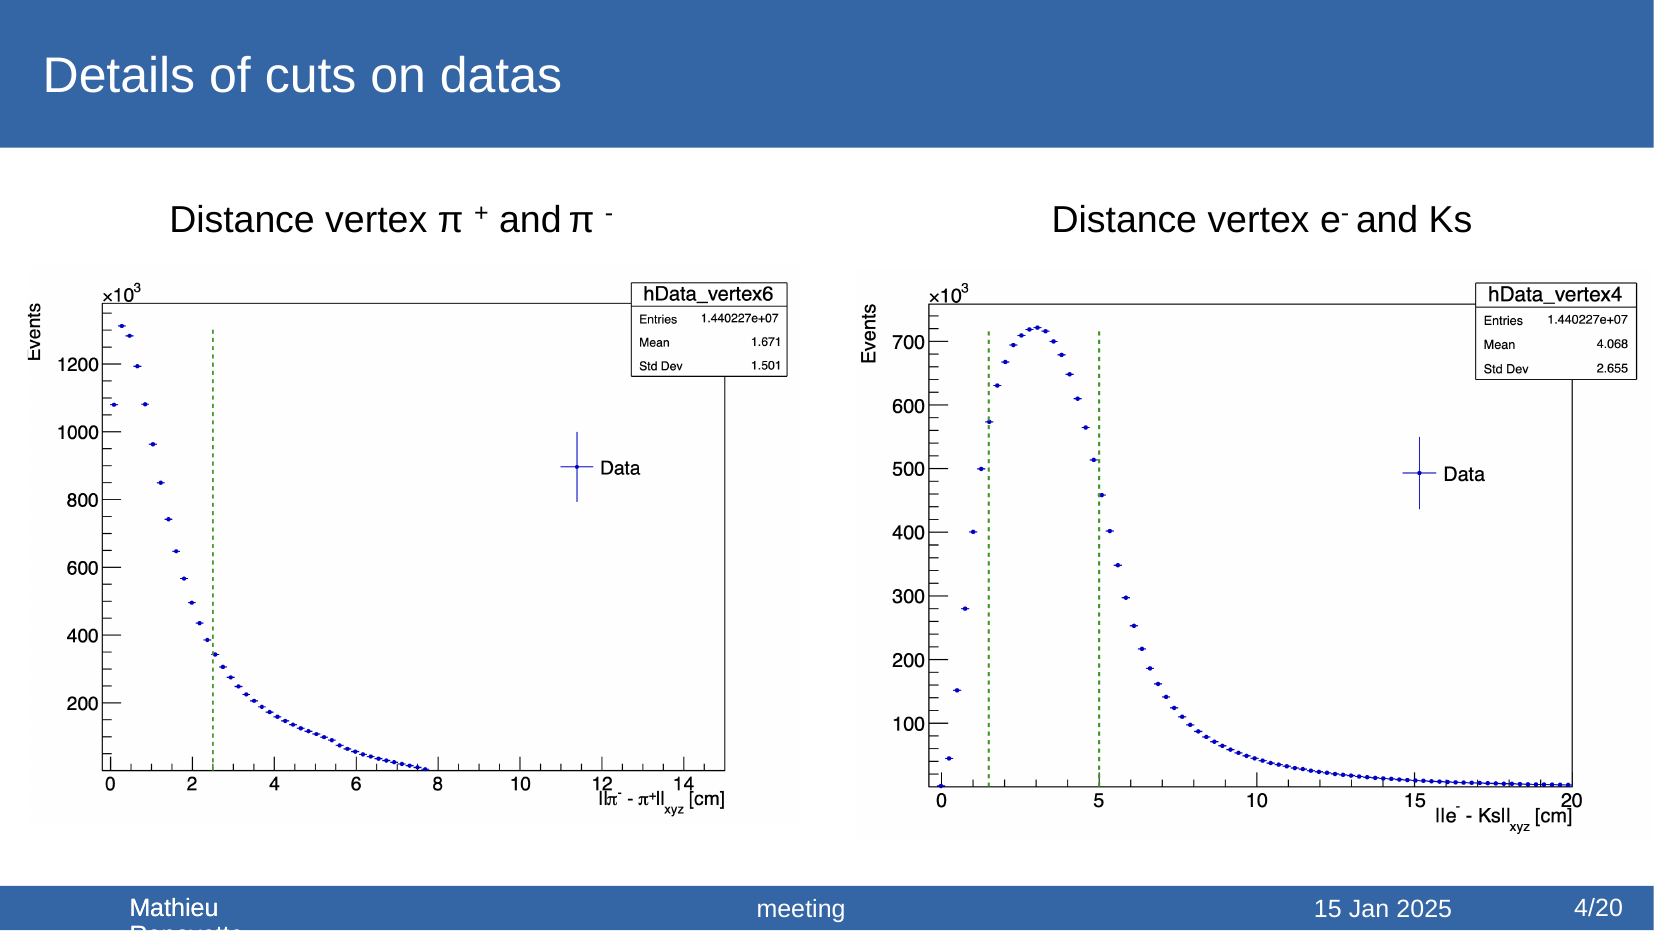

Details of cuts on datas
Distance vertex π + and π -
Distance vertex e- and Ks
Mathieu Ronayette
4/20
Mathieu Ronayette
 meeting
15 Jan 2025